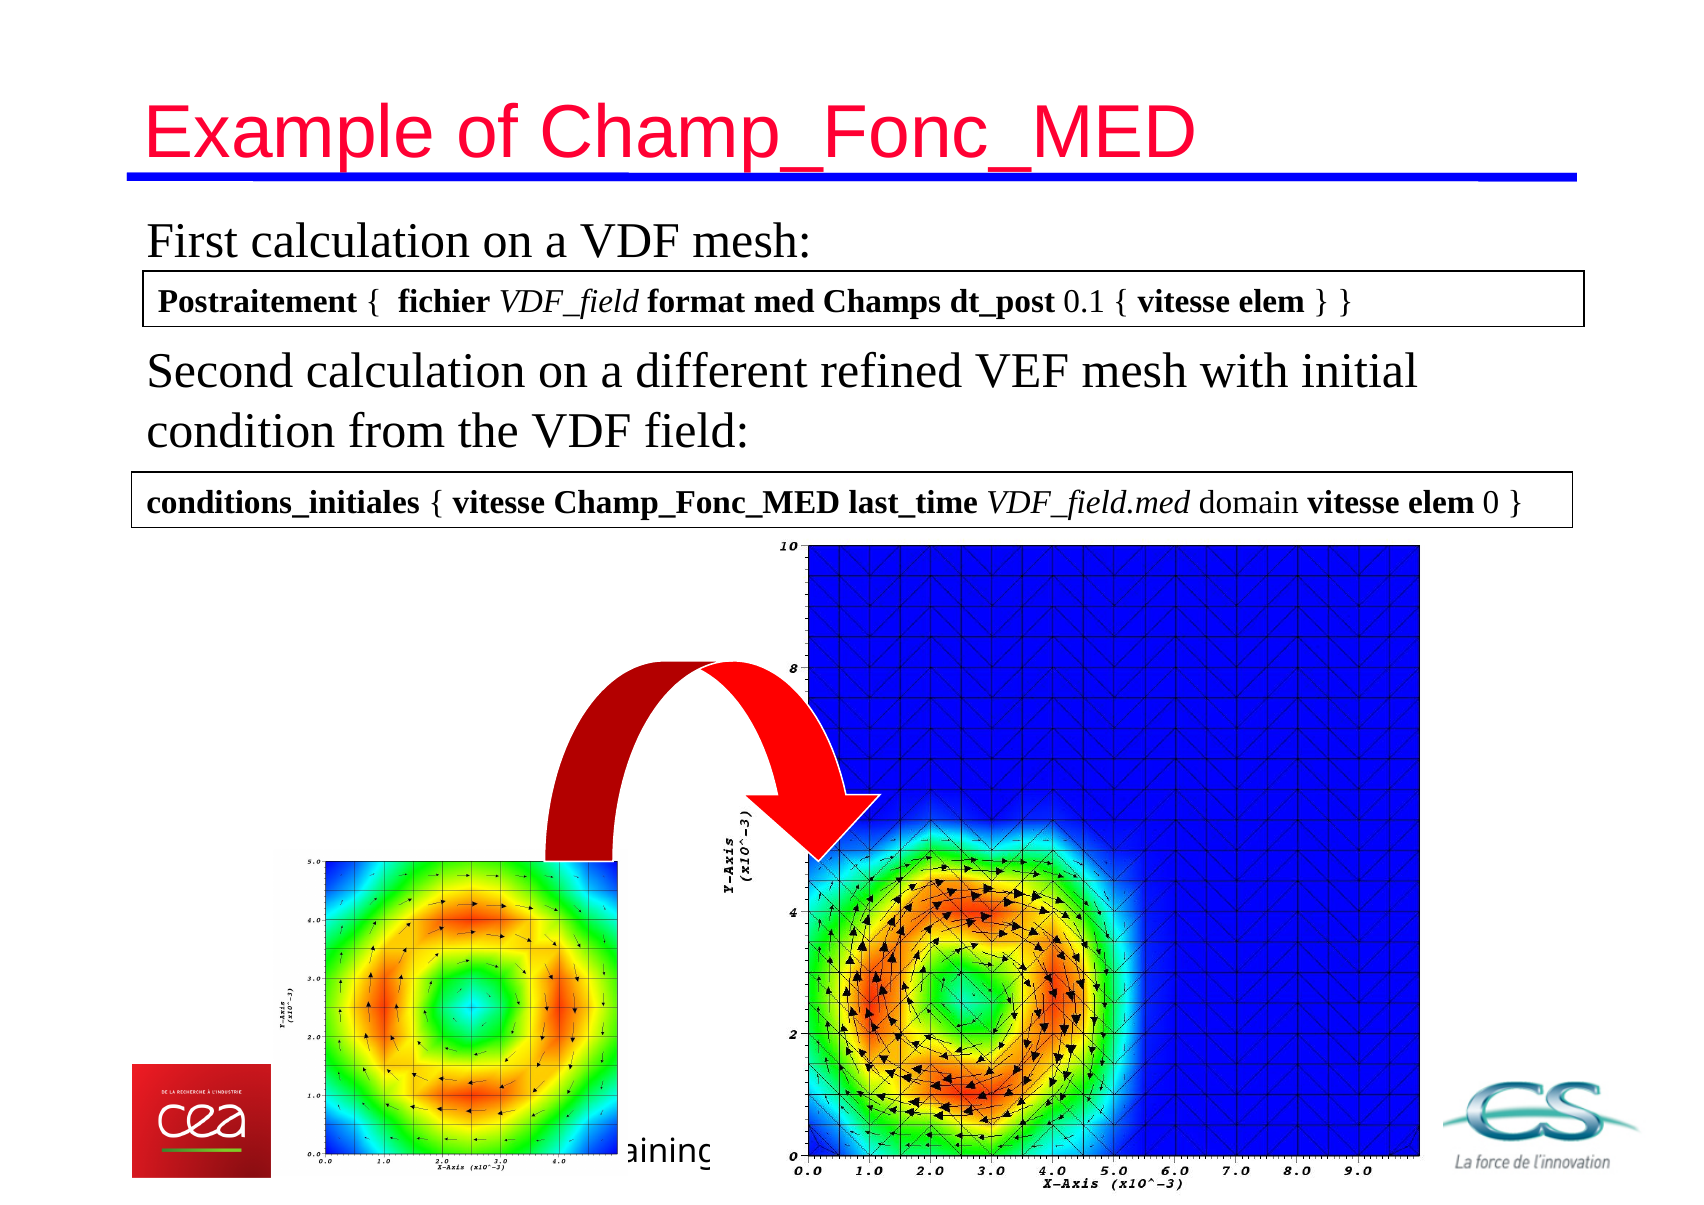

# Example of Champ_Fonc_MED
First calculation on a VDF mesh:
Second calculation on a different refined VEF mesh with initial condition from the VDF field:
Postraitement { fichier VDF_field format med Champs dt_post 0.1 { vitesse elem } }
conditions_initiales { vitesse Champ_Fonc_MED last_time VDF_field.med domain vitesse elem 0 }
Trio_U 1.7.2 user's training session
57